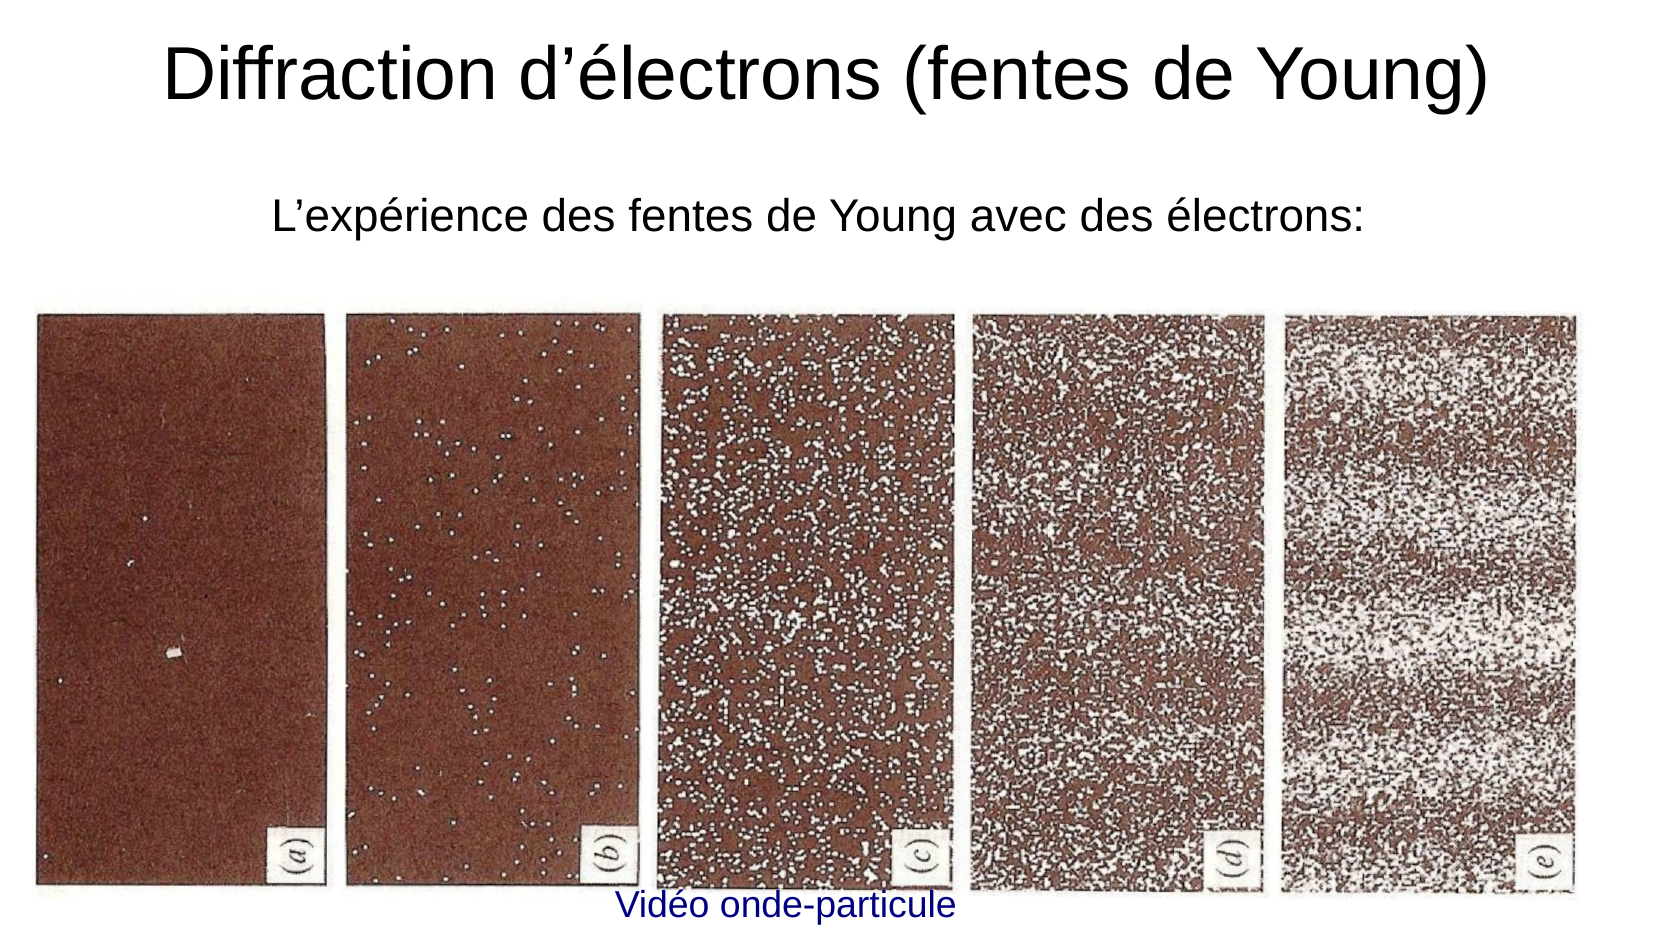

# Diffraction d’électrons (fentes de Young)
L’expérience des fentes de Young avec des électrons:
Vidéo onde-particule